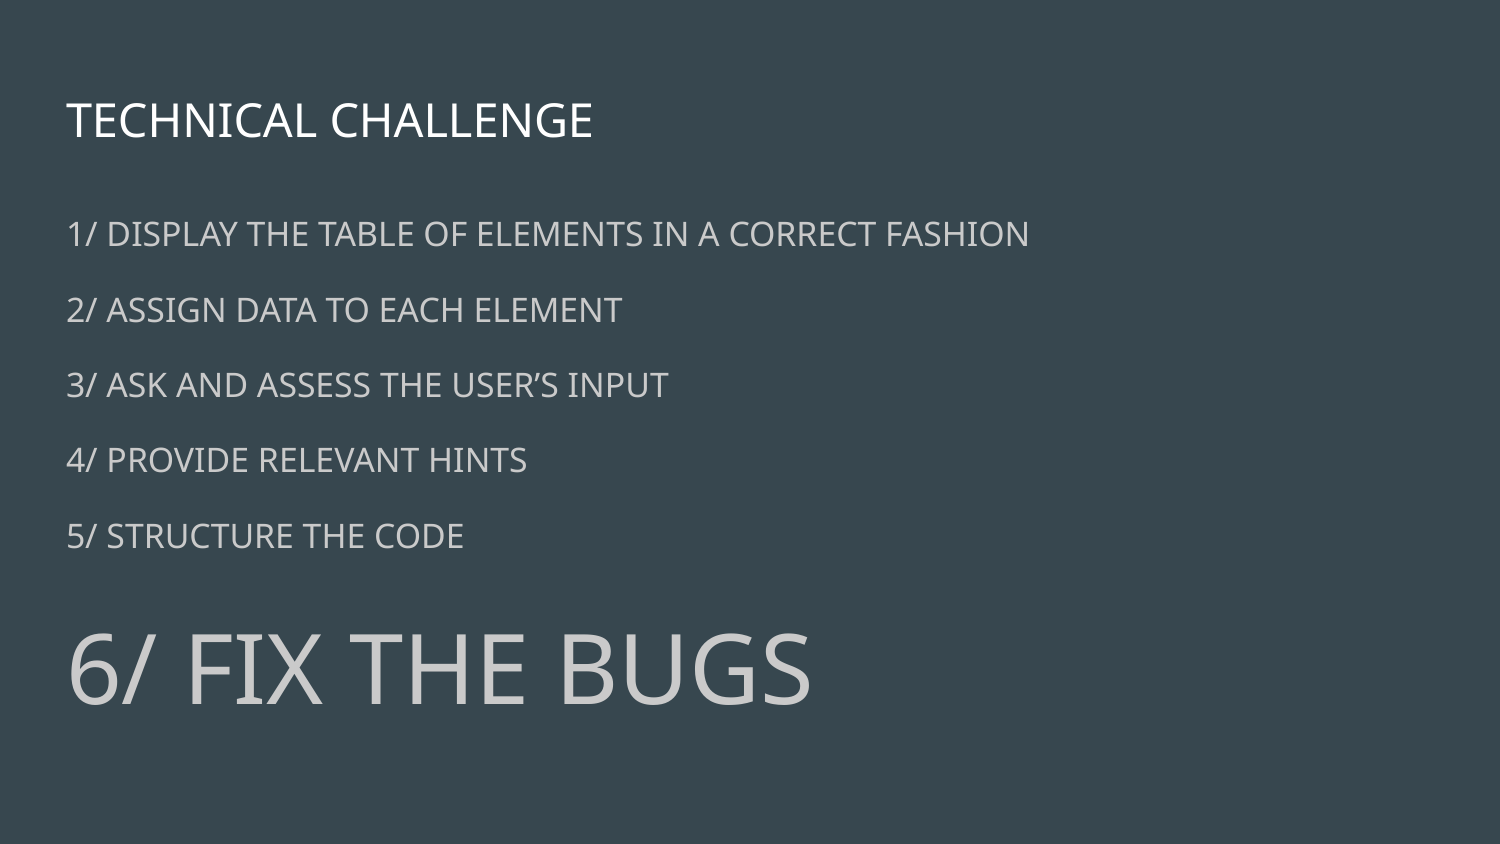

# TECHNICAL CHALLENGE
1/ DISPLAY THE TABLE OF ELEMENTS IN A CORRECT FASHION
2/ ASSIGN DATA TO EACH ELEMENT
3/ ASK AND ASSESS THE USER’S INPUT
4/ PROVIDE RELEVANT HINTS
5/ STRUCTURE THE CODE
6/ FIX THE BUGS